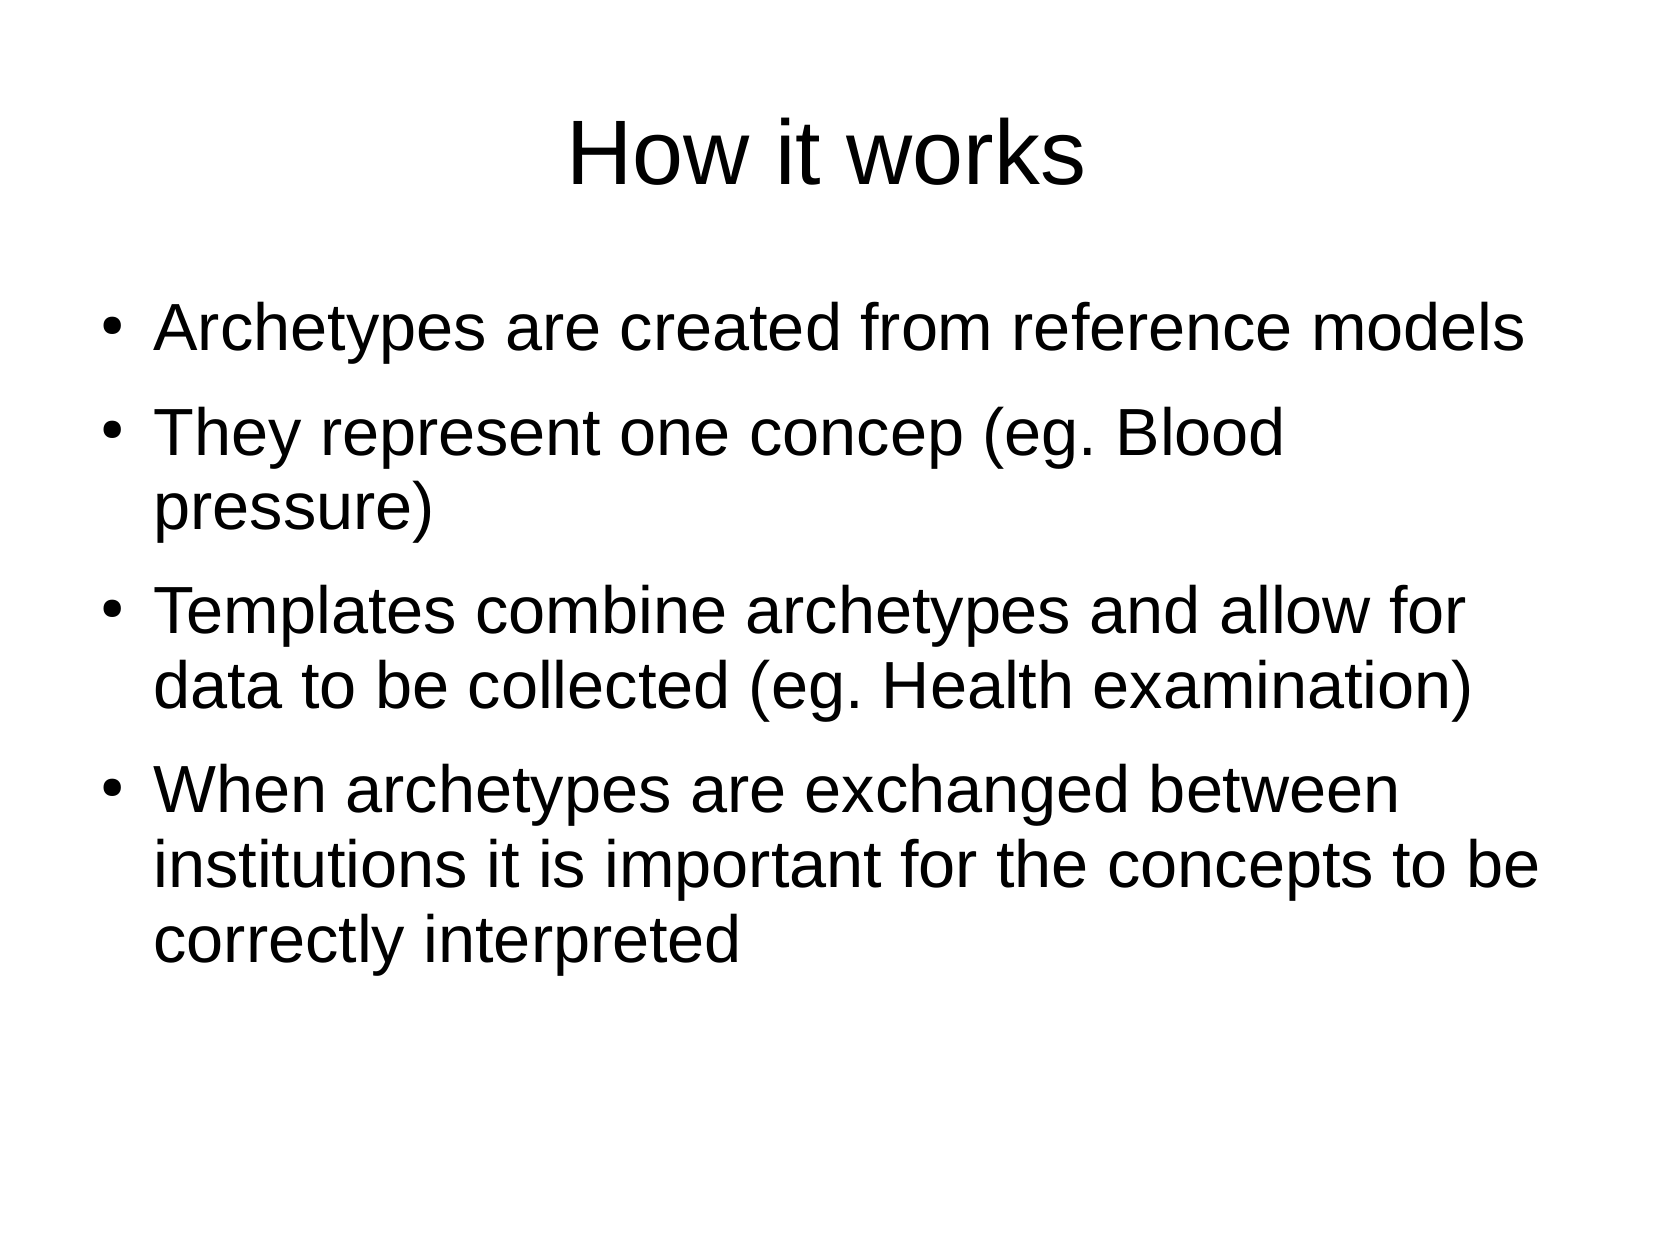

# How it works
Archetypes are created from reference models
They represent one concep (eg. Blood pressure)
Templates combine archetypes and allow for data to be collected (eg. Health examination)
When archetypes are exchanged between institutions it is important for the concepts to be correctly interpreted